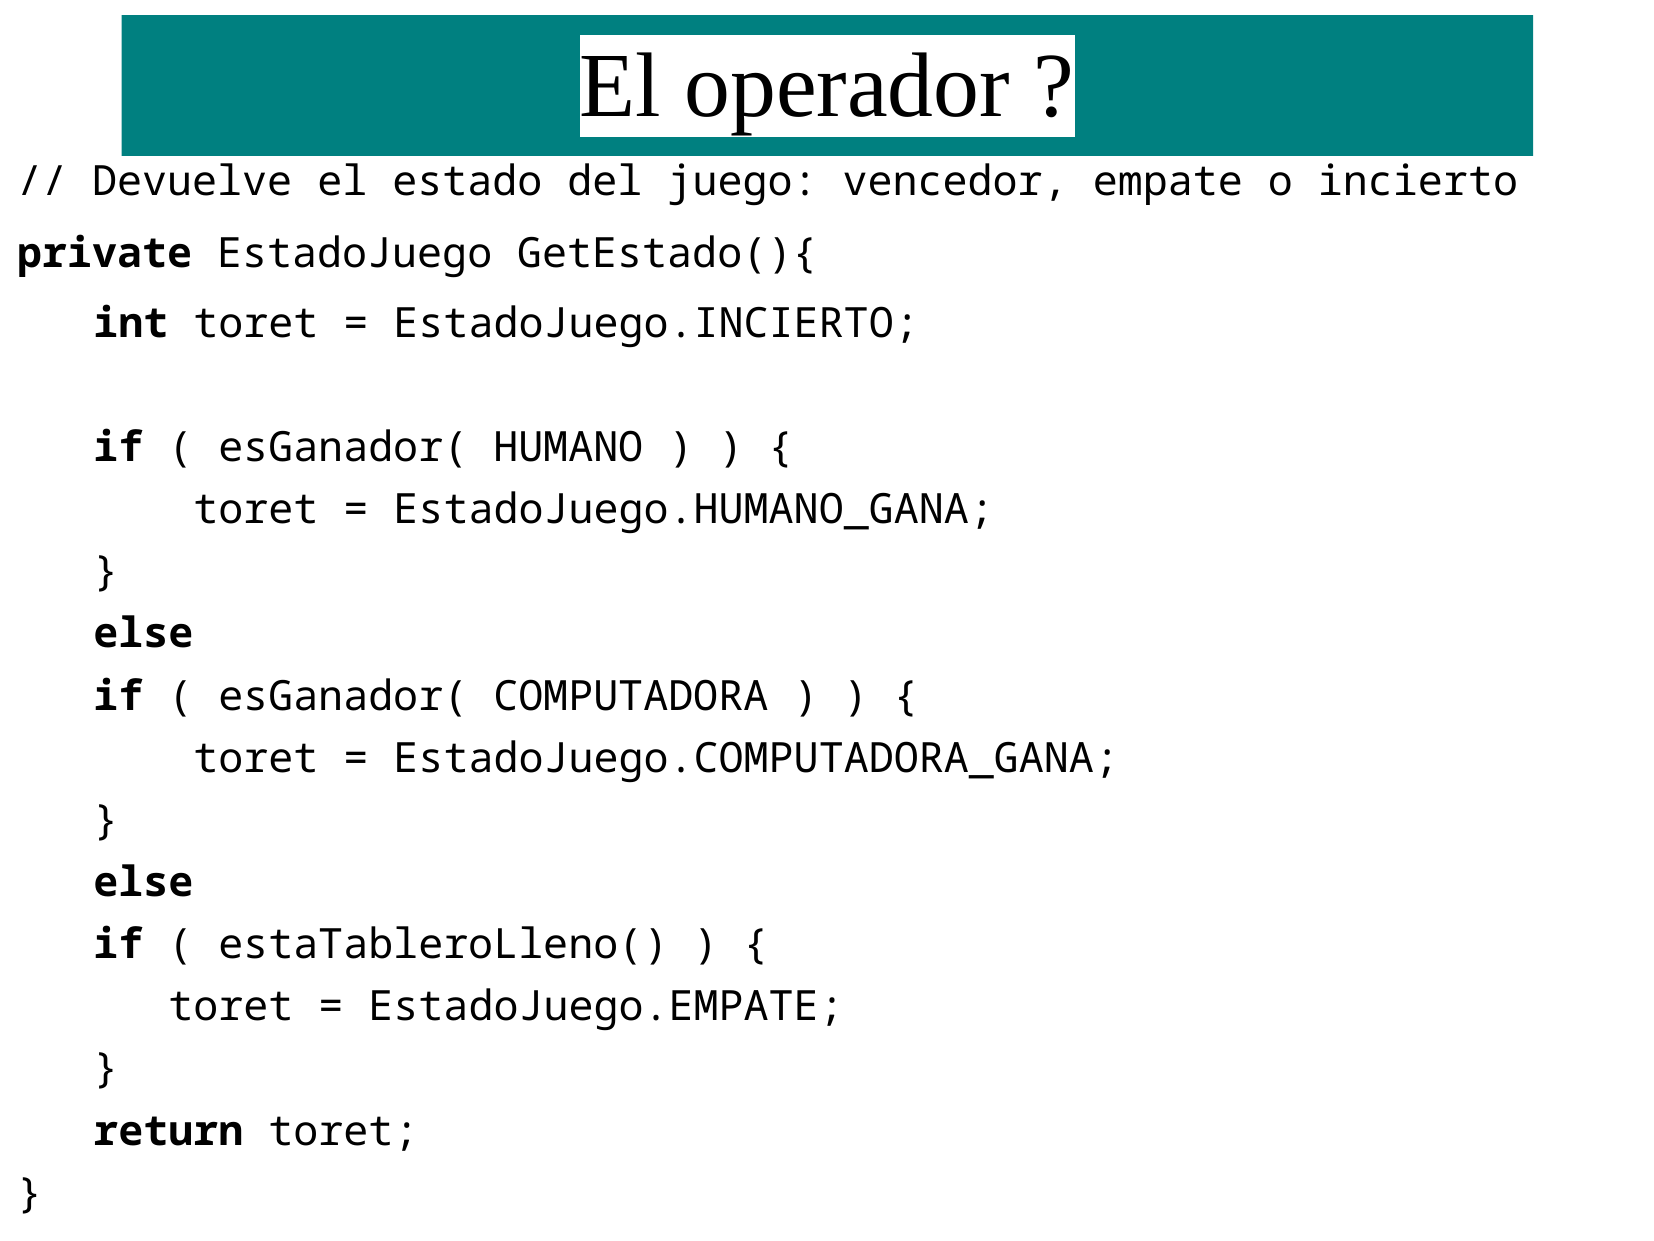

# El operador ?
// Devuelve el estado del juego: vencedor, empate o incierto
private EstadoJuego GetEstado(){
int toret = EstadoJuego.INCIERTO;
if ( esGanador( HUMANO ) ) {
 toret = EstadoJuego.HUMANO_GANA;
}
else
if ( esGanador( COMPUTADORA ) ) {
 toret = EstadoJuego.COMPUTADORA_GANA;
}
else
if ( estaTableroLleno() ) {
 toret = EstadoJuego.EMPATE;
}
return toret;
}